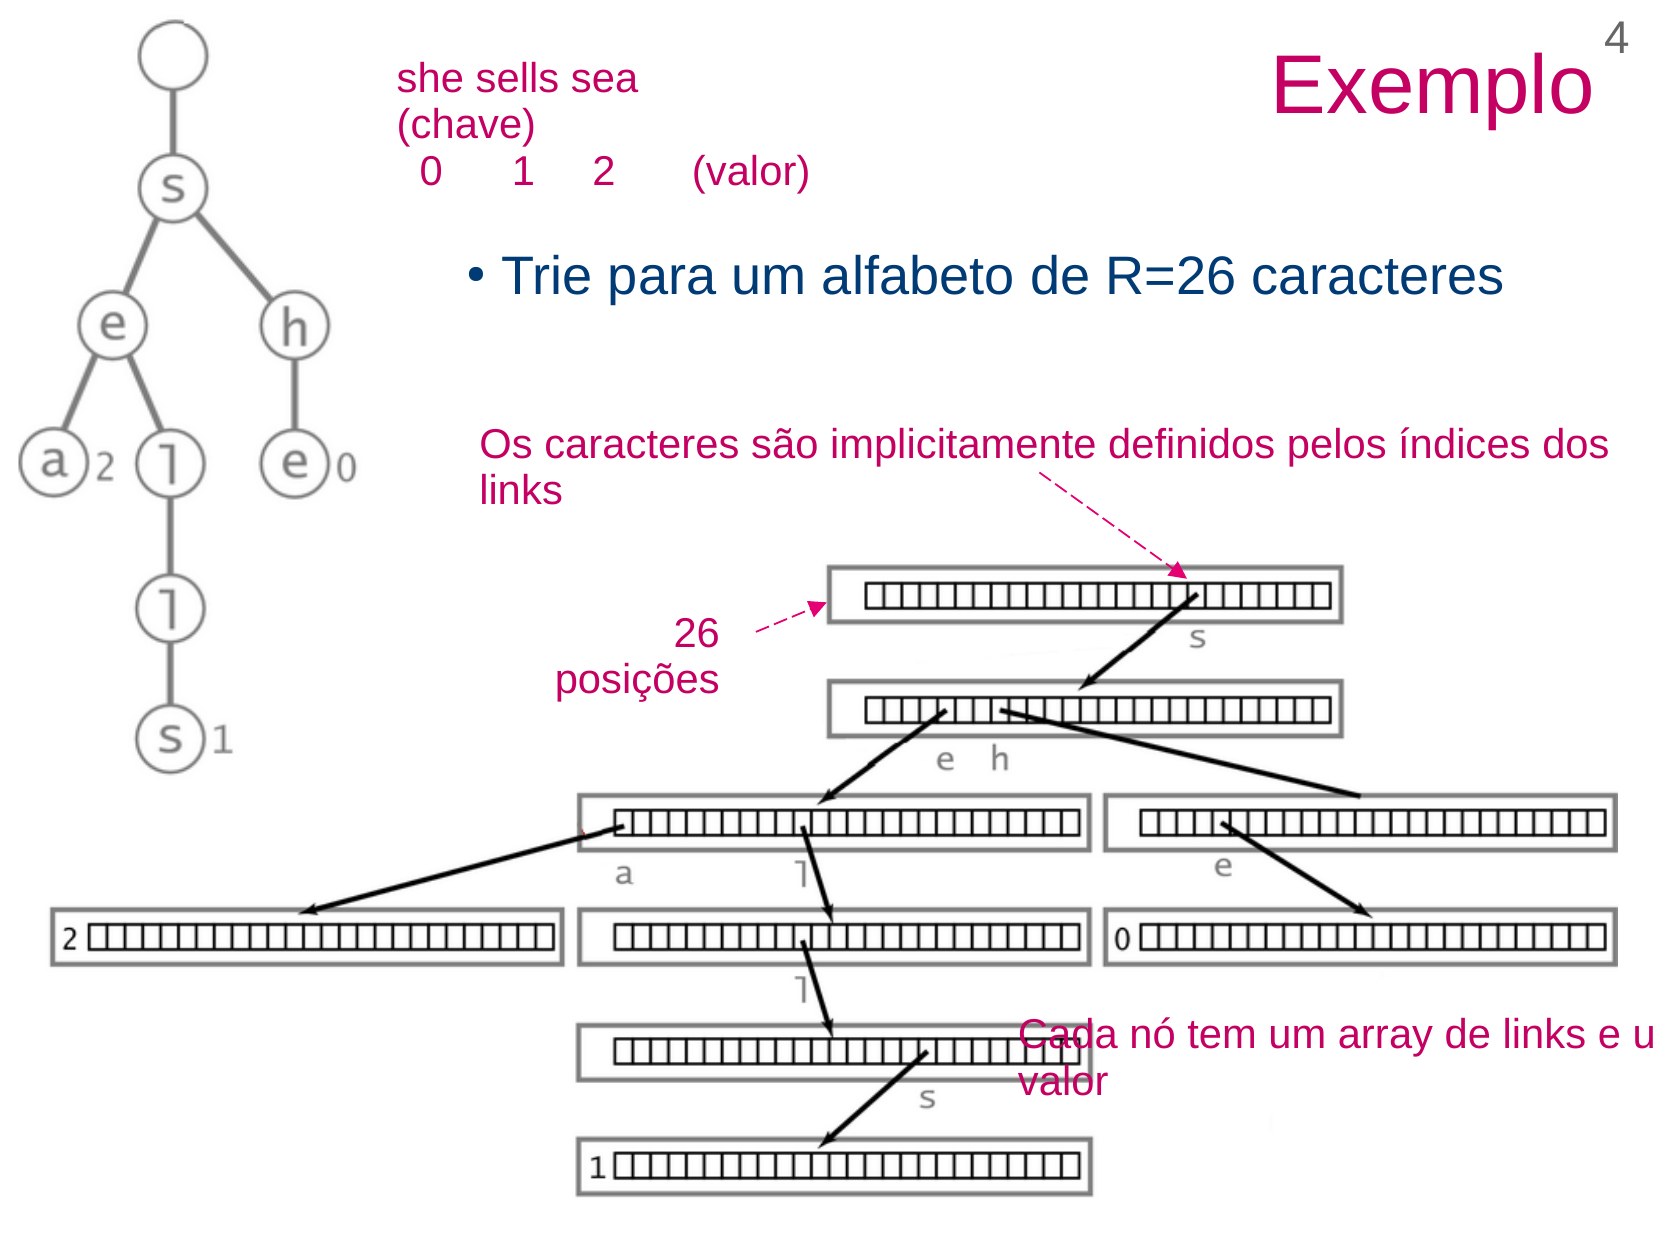

4
# Exemplo
she sells sea 	(chave)
 0 1 2		(valor)
Trie para um alfabeto de R=26 caracteres
Os caracteres são implicitamente definidos pelos índices dos links
26 posições
Cada nó tem um array de links e um valor